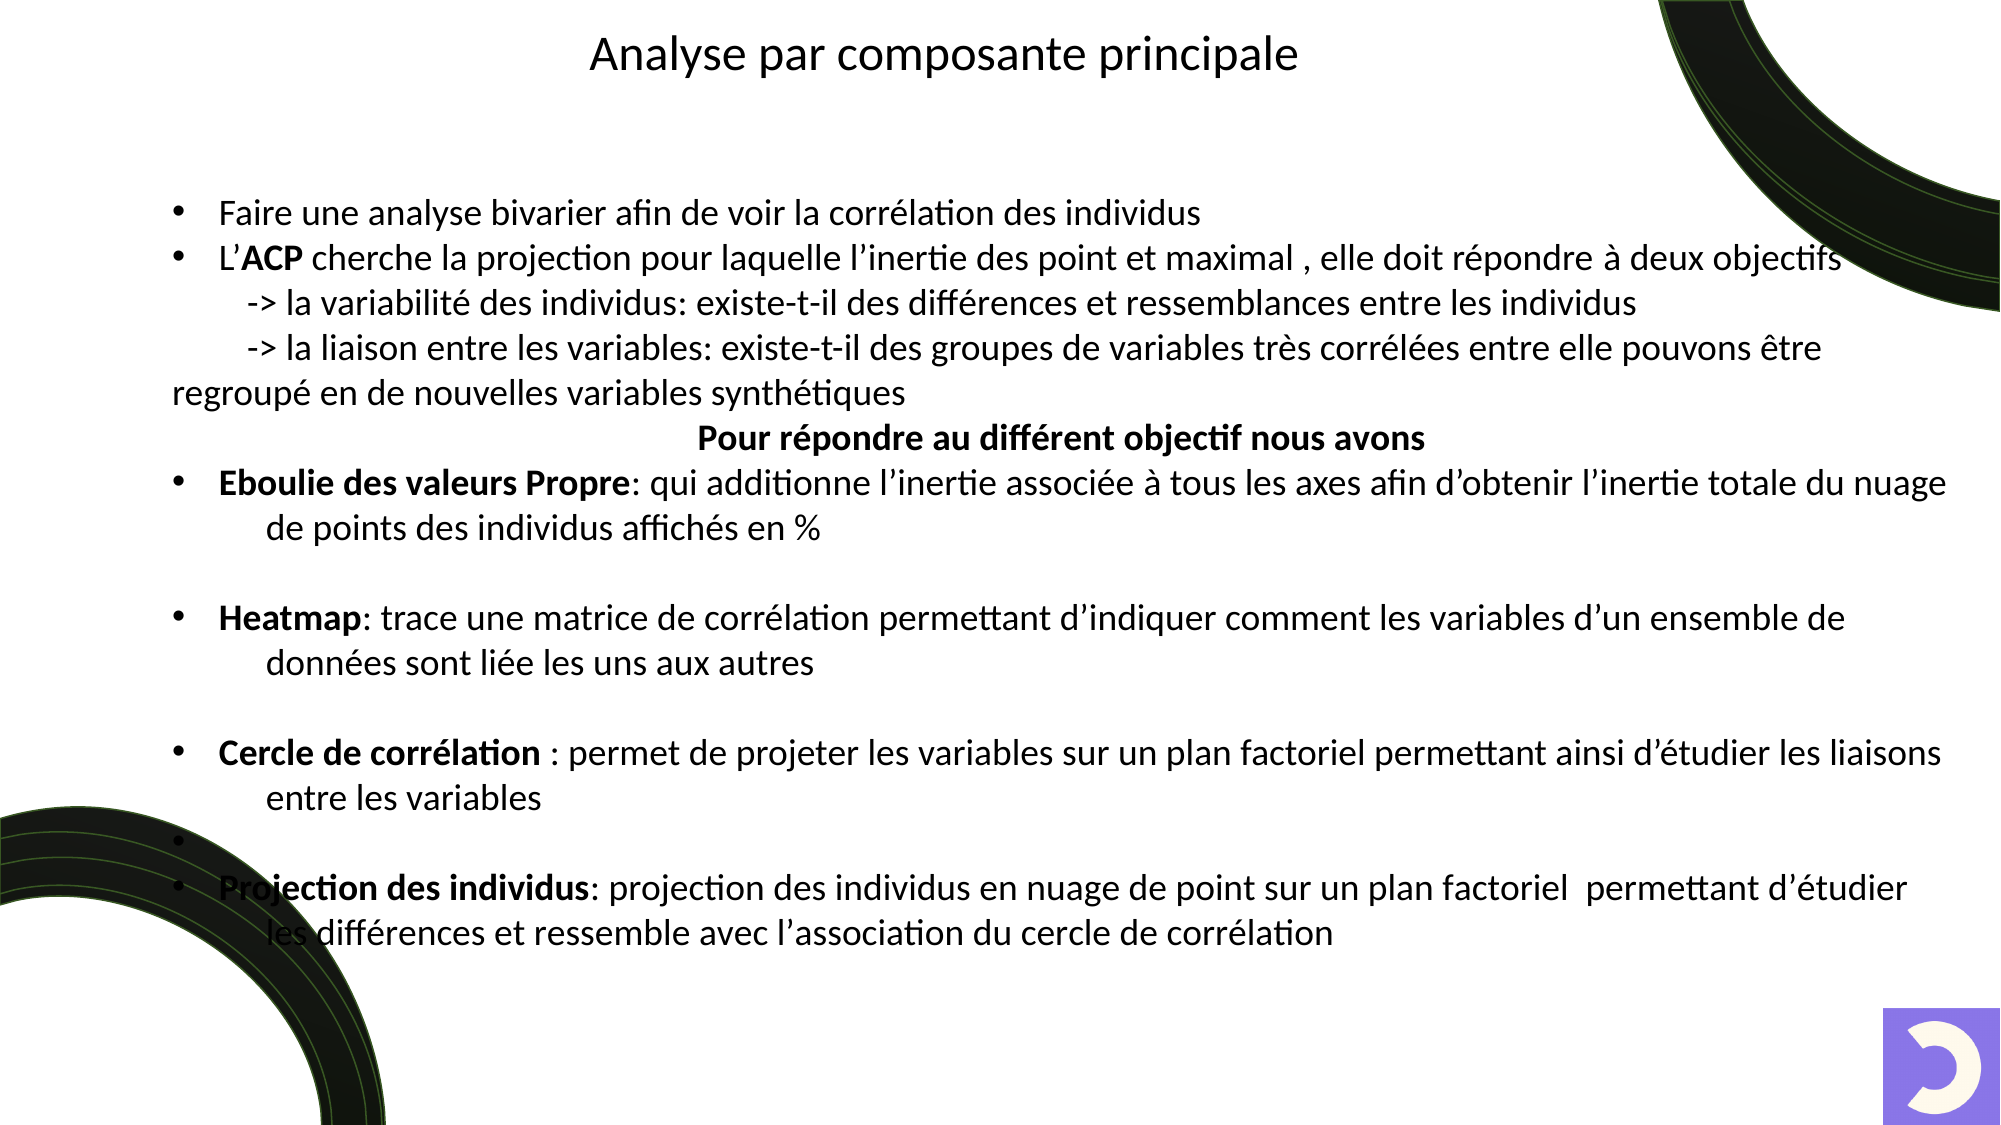

Analyse par composante principale
Faire une analyse bivarier afin de voir la corrélation des individus
L’ACP cherche la projection pour laquelle l’inertie des point et maximal , elle doit répondre à deux objectifs
	-> la variabilité des individus: existe-t-il des différences et ressemblances entre les individus
	-> la liaison entre les variables: existe-t-il des groupes de variables très corrélées entre elle pouvons être 	regroupé en de nouvelles variables synthétiques
Pour répondre au différent objectif nous avons
Eboulie des valeurs Propre: qui additionne l’inertie associée à tous les axes afin d’obtenir l’inertie totale du nuage de points des individus affichés en %
Heatmap: trace une matrice de corrélation permettant d’indiquer comment les variables d’un ensemble de données sont liée les uns aux autres
Cercle de corrélation : permet de projeter les variables sur un plan factoriel permettant ainsi d’étudier les liaisons entre les variables
Projection des individus: projection des individus en nuage de point sur un plan factoriel permettant d’étudier les différences et ressemble avec l’association du cercle de corrélation